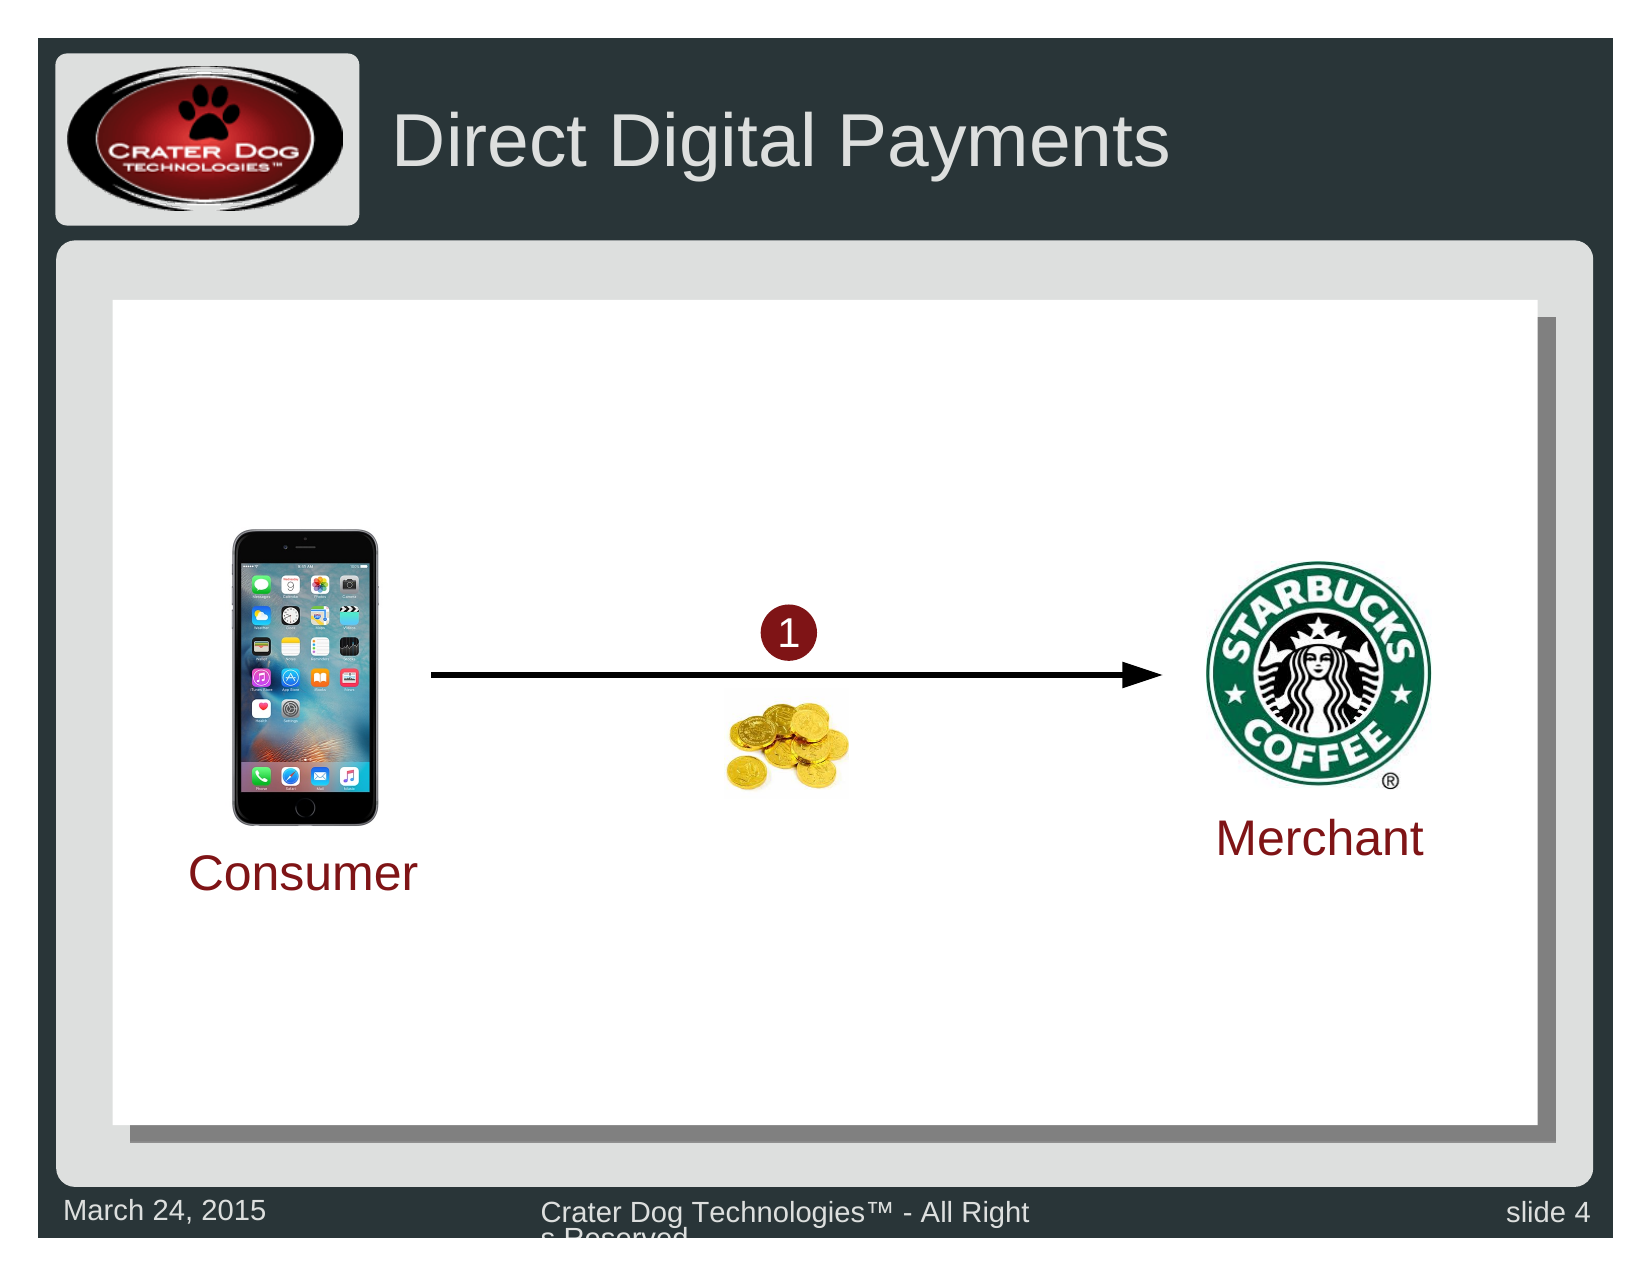

# Direct Digital Payments
1
Merchant
Consumer
Crater Dog Technologies™ - All Rights Reserved
4